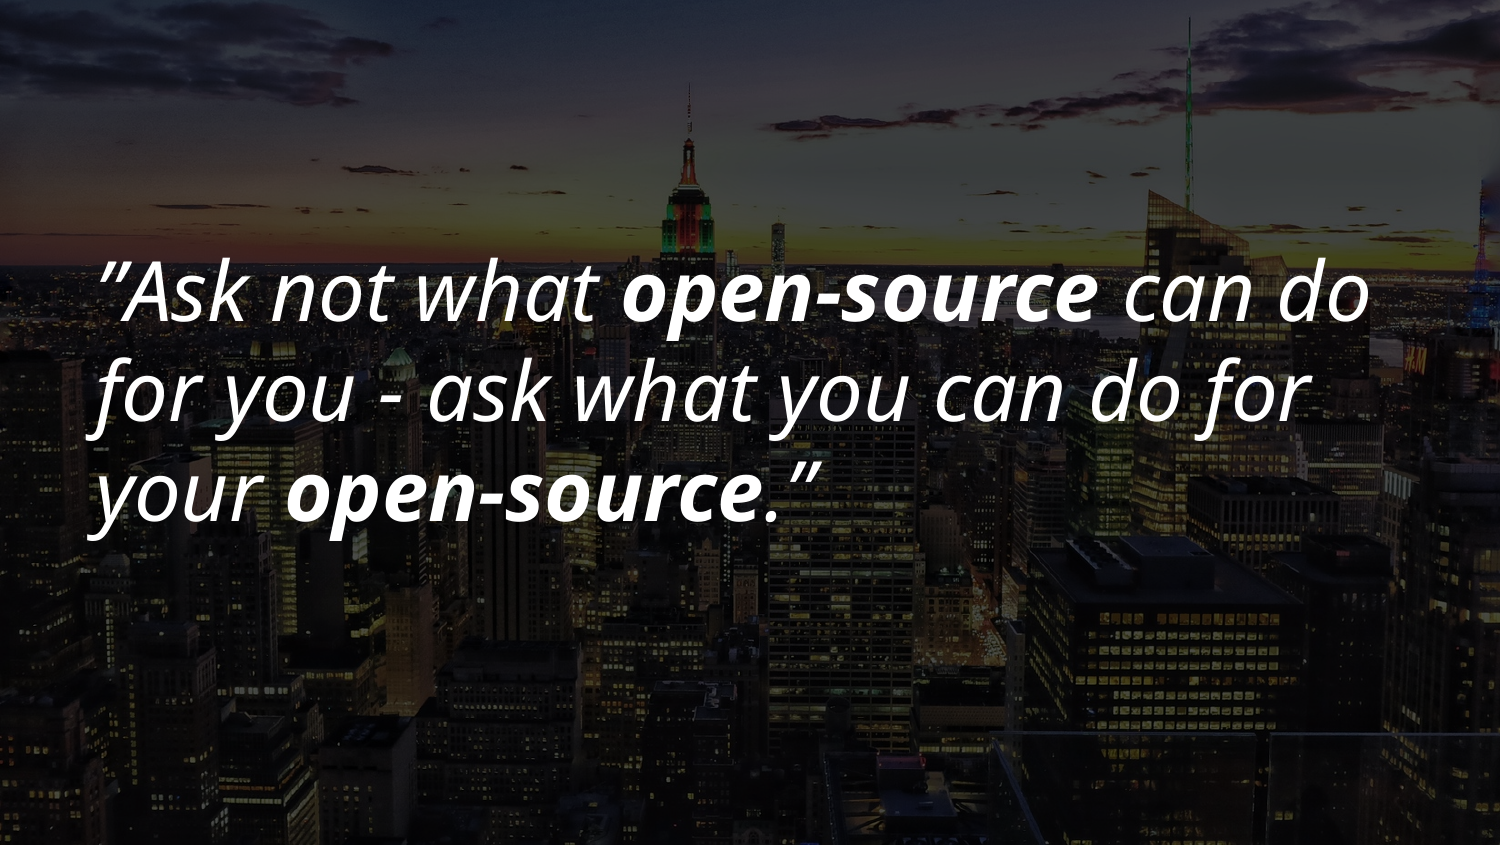

”Ask not what open-source can do for you - ask what you can do for your open-source.”